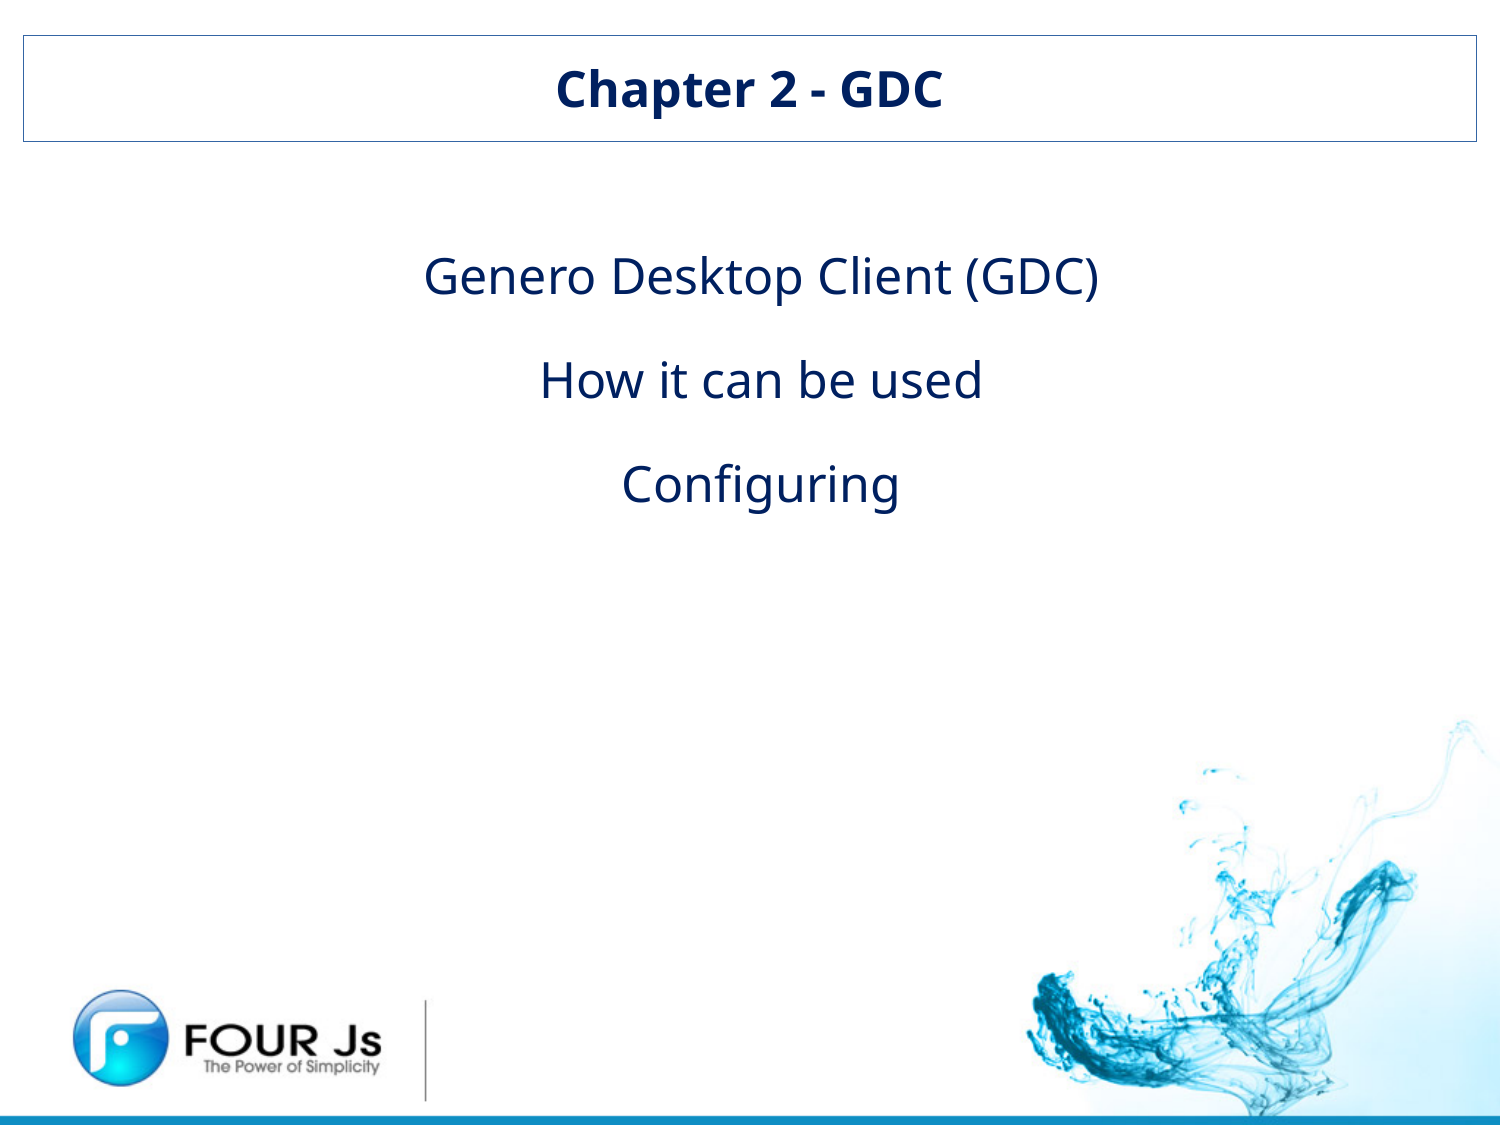

# Chapter 2 - GDC
Genero Desktop Client (GDC)
How it can be used
Configuring